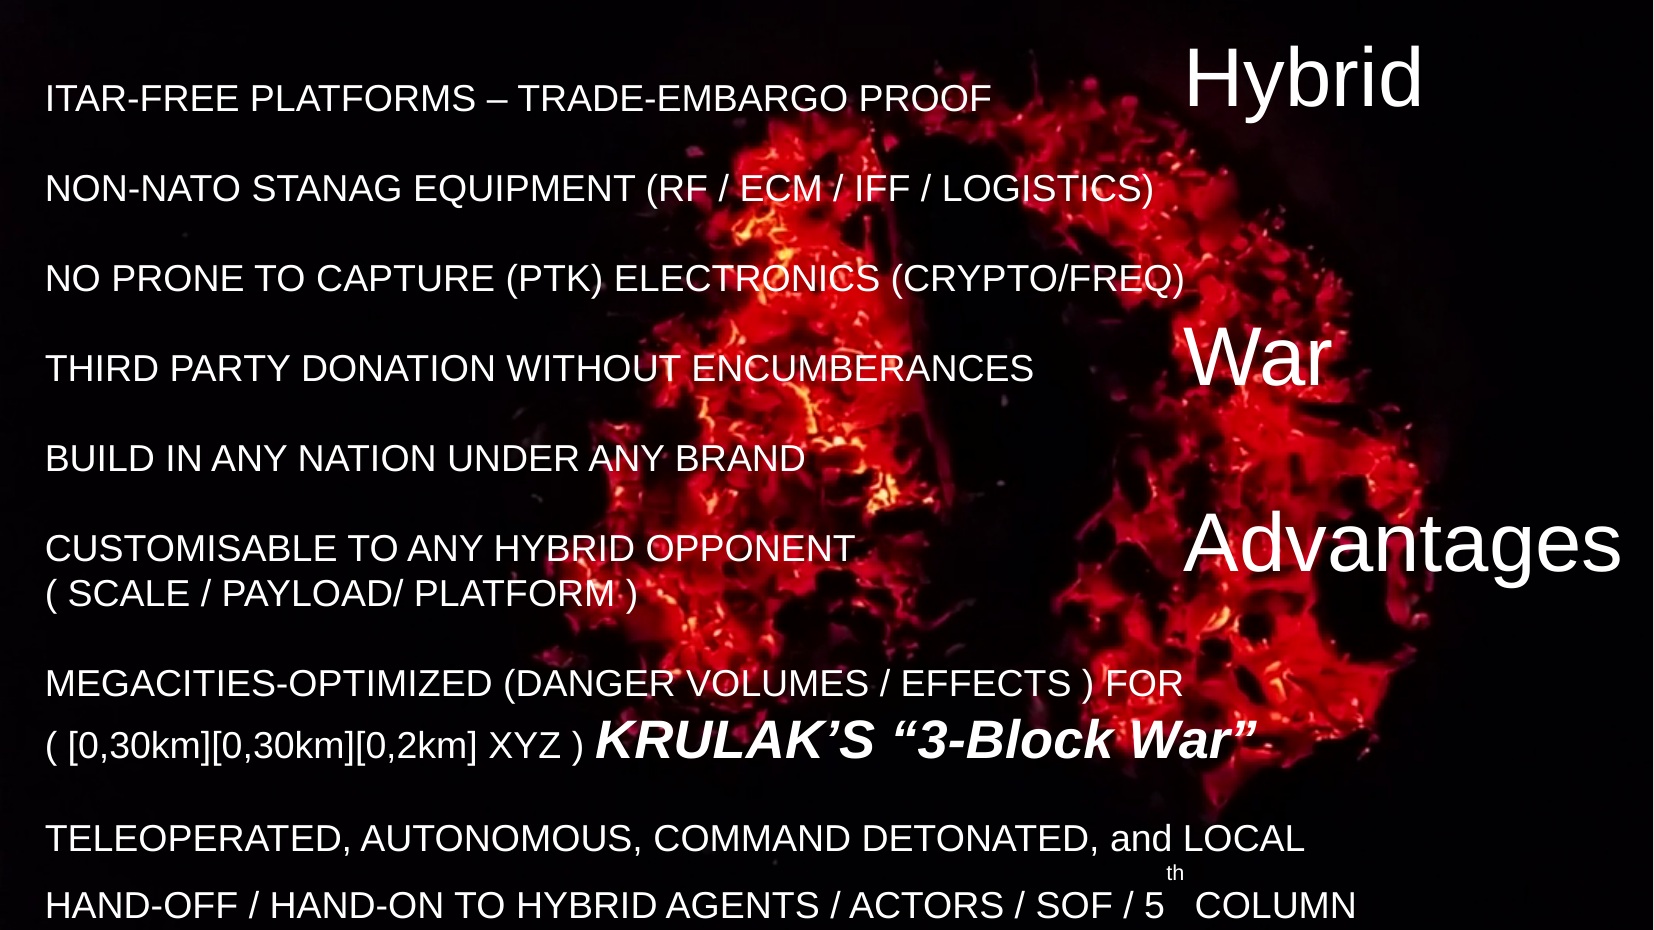

Hybrid
War
Advantages
ITAR-FREE PLATFORMS – TRADE-EMBARGO PROOF
NON-NATO STANAG EQUIPMENT (RF / ECM / IFF / LOGISTICS)
NO PRONE TO CAPTURE (PTK) ELECTRONICS (CRYPTO/FREQ)
THIRD PARTY DONATION WITHOUT ENCUMBERANCES
BUILD IN ANY NATION UNDER ANY BRAND
CUSTOMISABLE TO ANY HYBRID OPPONENT
( SCALE / PAYLOAD/ PLATFORM )
MEGACITIES-OPTIMIZED (DANGER VOLUMES / EFFECTS ) FOR
( [0,30km][0,30km][0,2km] XYZ ) KRULAK’S “3-Block War”
TELEOPERATED, AUTONOMOUS, COMMAND DETONATED, and LOCAL HAND-OFF / HAND-ON TO HYBRID AGENTS / ACTORS / SOF / 5th COLUMN